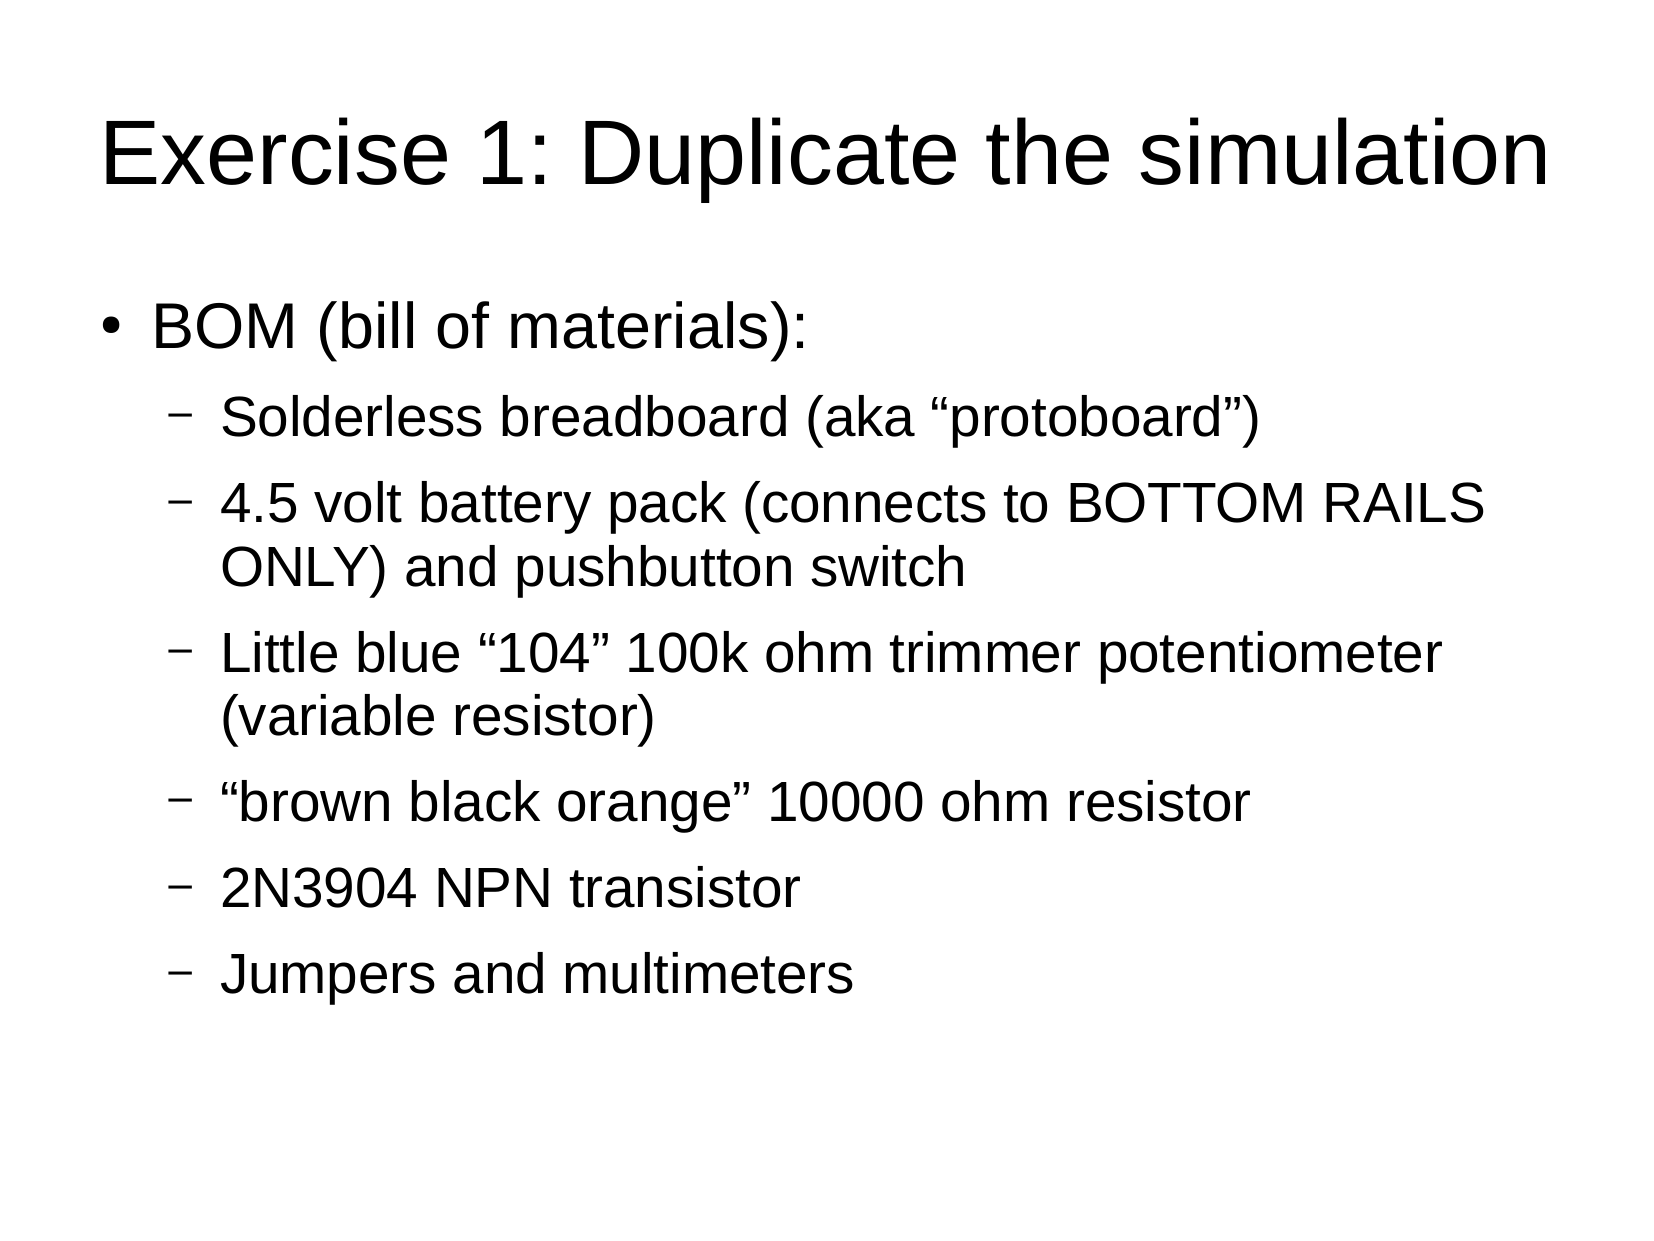

# Exercise 1: Duplicate the simulation
BOM (bill of materials):
Solderless breadboard (aka “protoboard”)
4.5 volt battery pack (connects to BOTTOM RAILS ONLY) and pushbutton switch
Little blue “104” 100k ohm trimmer potentiometer (variable resistor)
“brown black orange” 10000 ohm resistor
2N3904 NPN transistor
Jumpers and multimeters